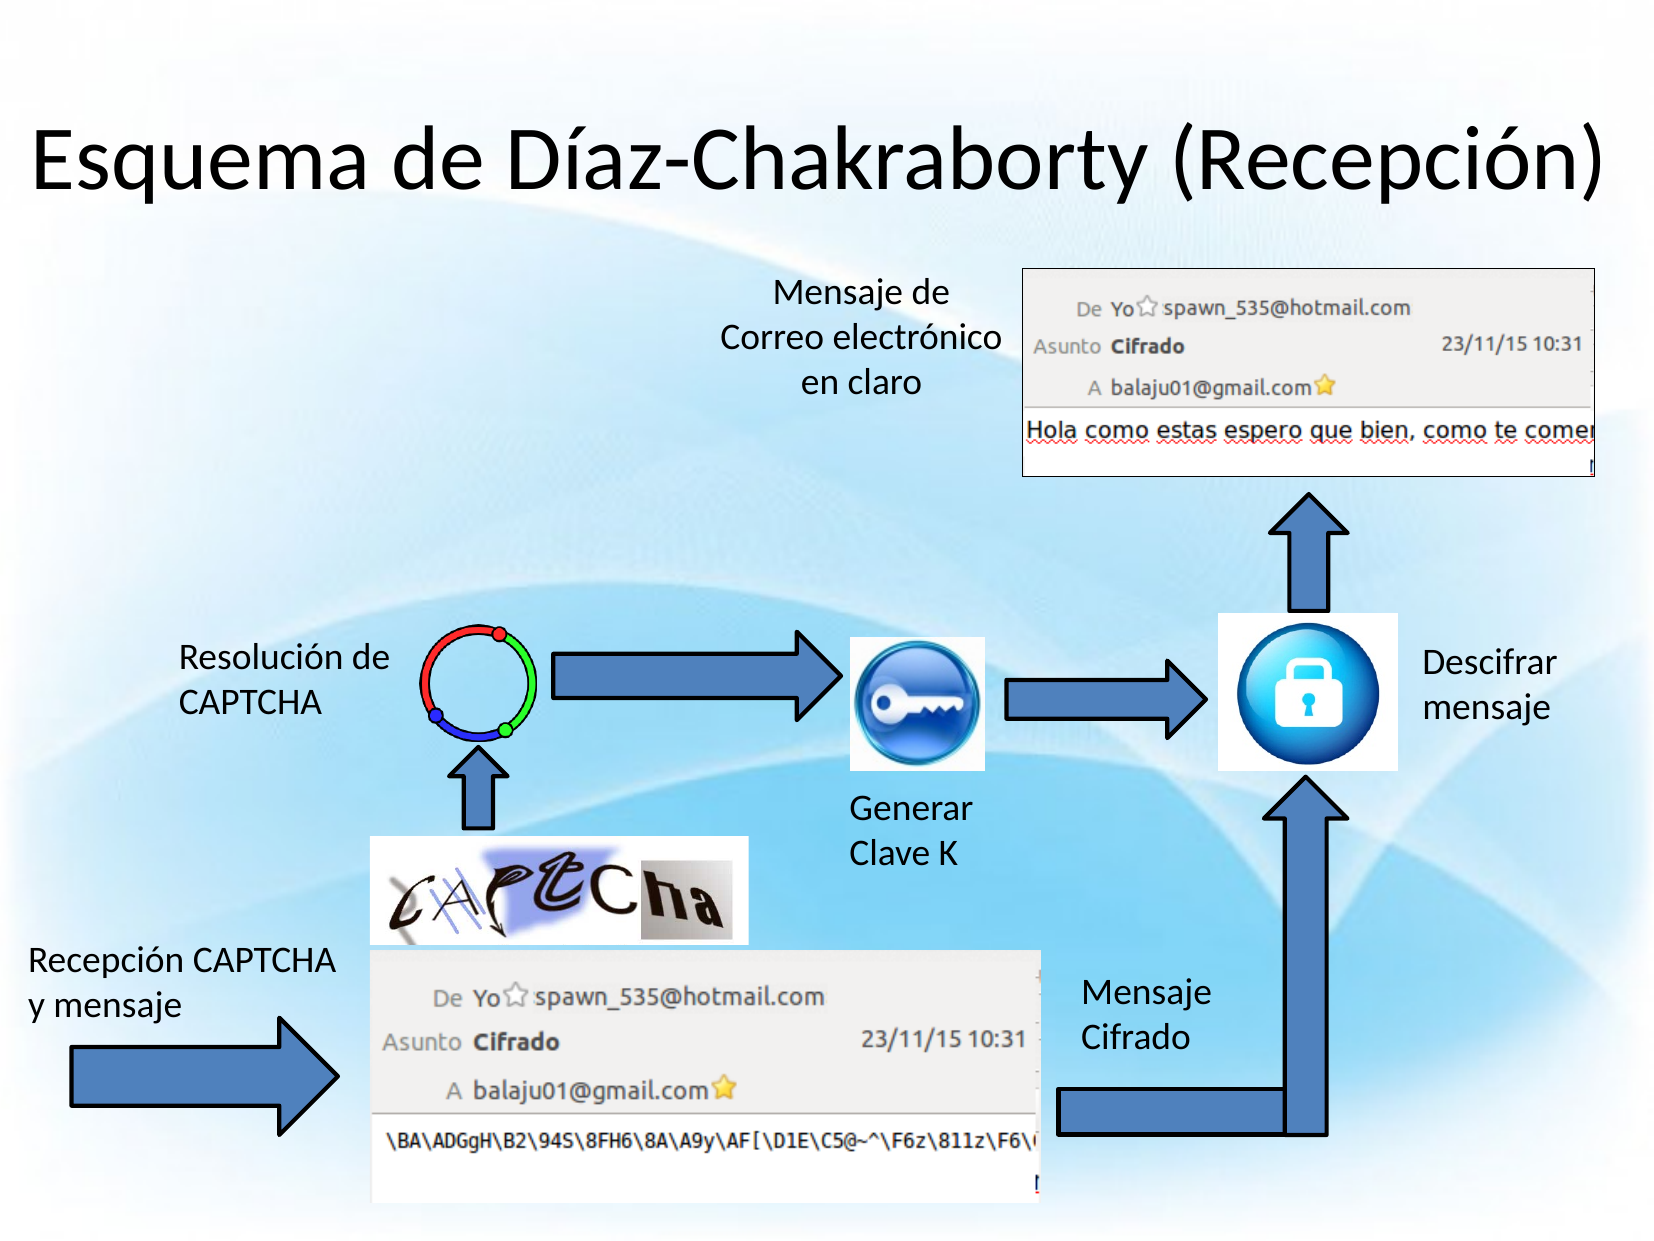

# Esquema de Díaz-Chakraborty (Recepción)
Mensaje de Correo electrónico en claro
Resolución de
CAPTCHA
Descifrar
mensaje
Generar
Clave K
Recepción CAPTCHA
y mensaje
Mensaje
Cifrado